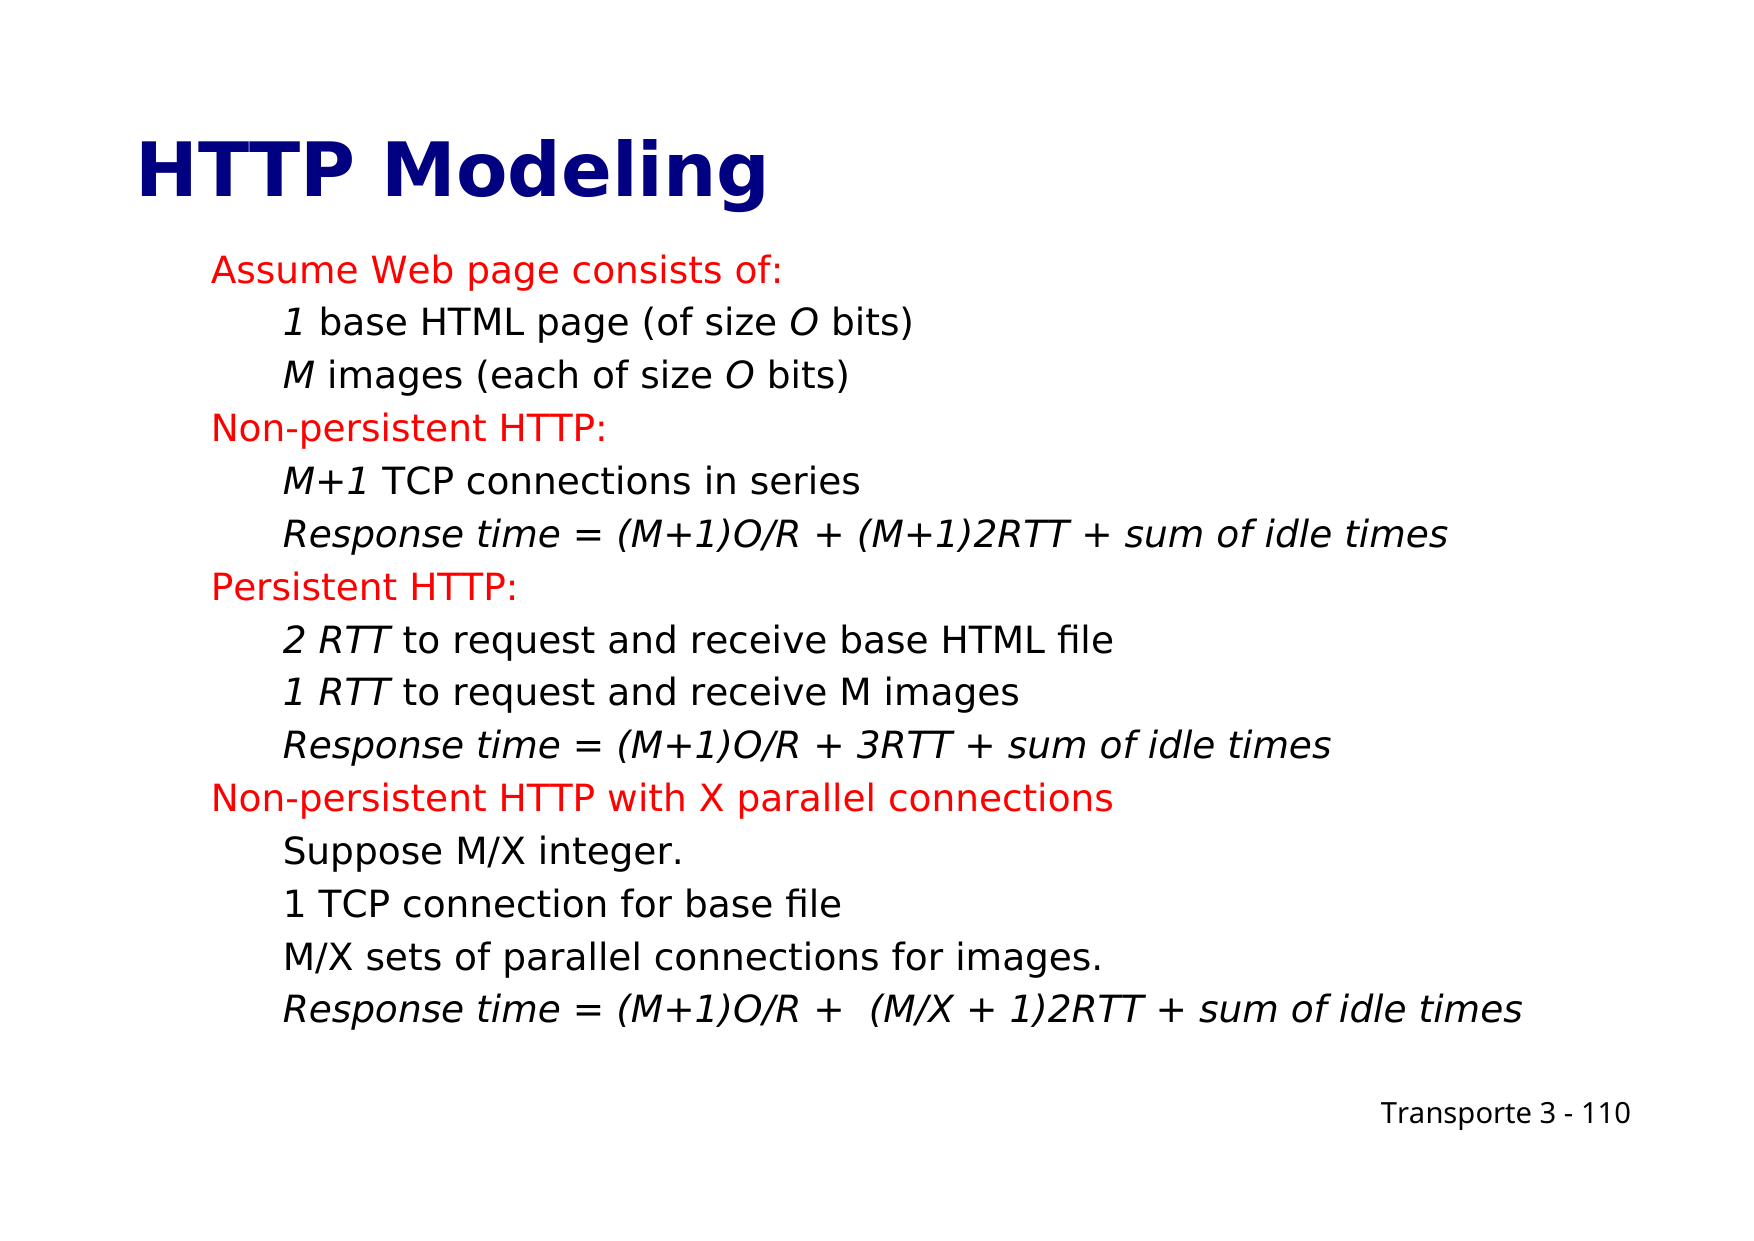

# HTTP Modeling
Assume Web page consists of:
1 base HTML page (of size O bits)
M images (each of size O bits)
Non-persistent HTTP:
M+1 TCP connections in series
Response time = (M+1)O/R + (M+1)2RTT + sum of idle times
Persistent HTTP:
2 RTT to request and receive base HTML file
1 RTT to request and receive M images
Response time = (M+1)O/R + 3RTT + sum of idle times
Non-persistent HTTP with X parallel connections
Suppose M/X integer.
1 TCP connection for base file
M/X sets of parallel connections for images.
Response time = (M+1)O/R + (M/X + 1)2RTT + sum of idle times